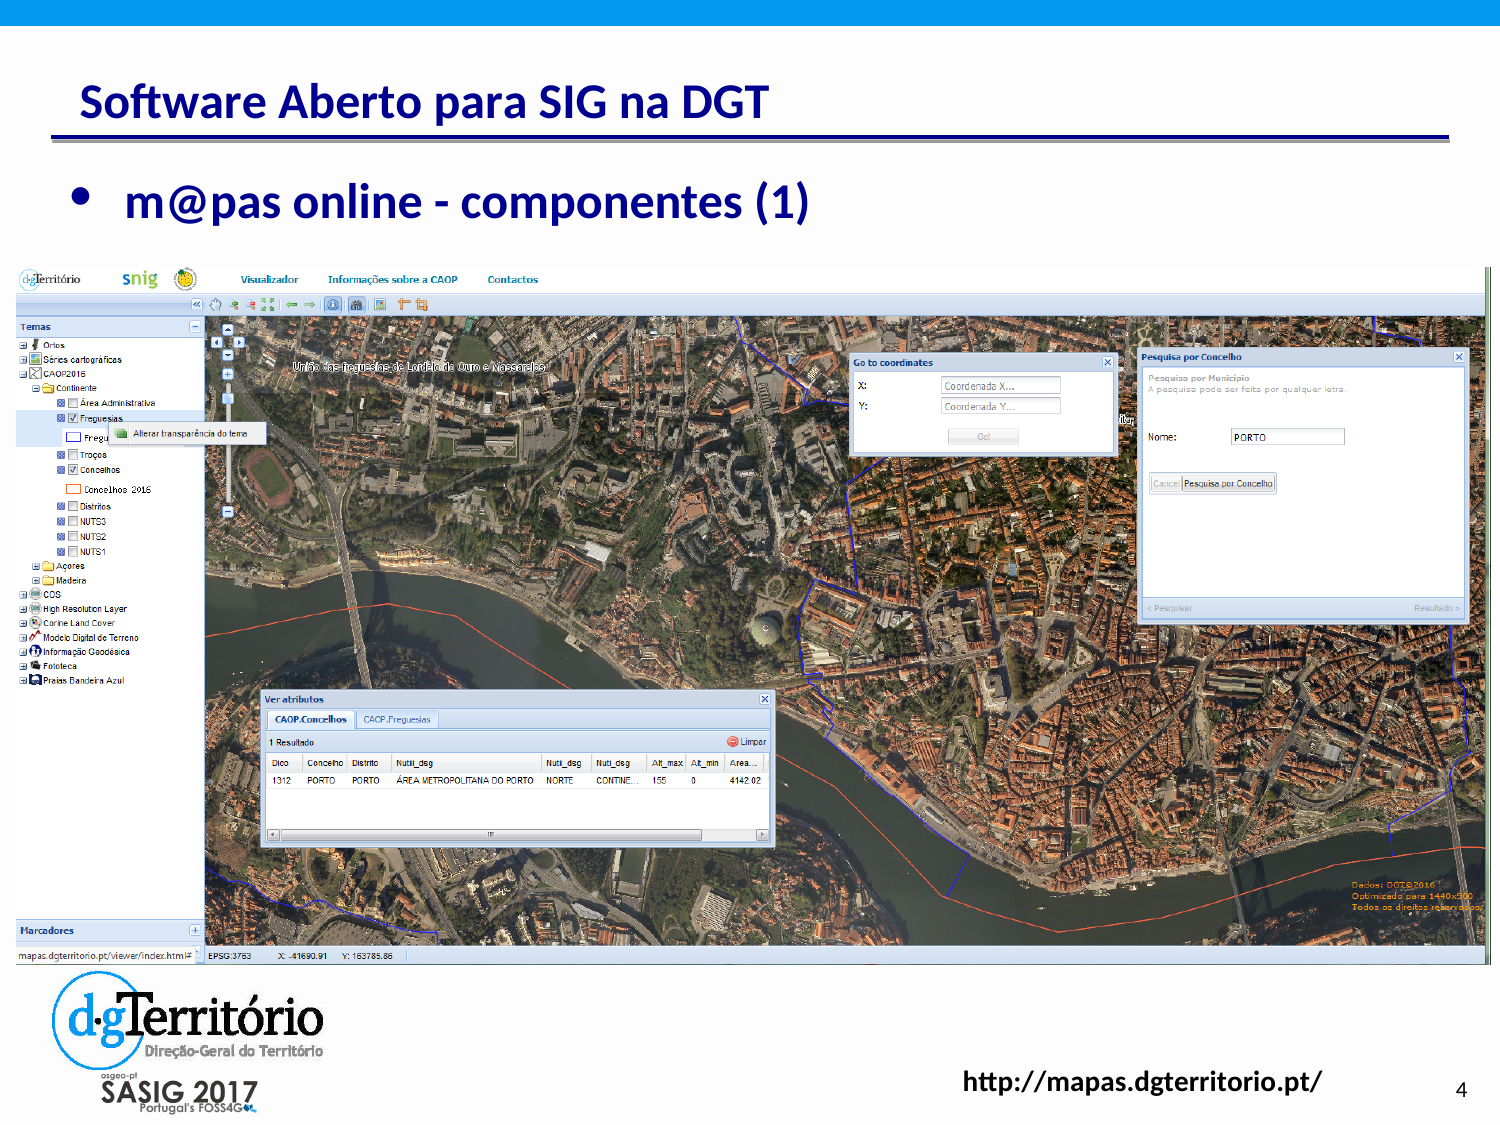

Software Aberto para SIG na DGT
# m@pas online - componentes (1)
http://mapas.dgterritorio.pt/